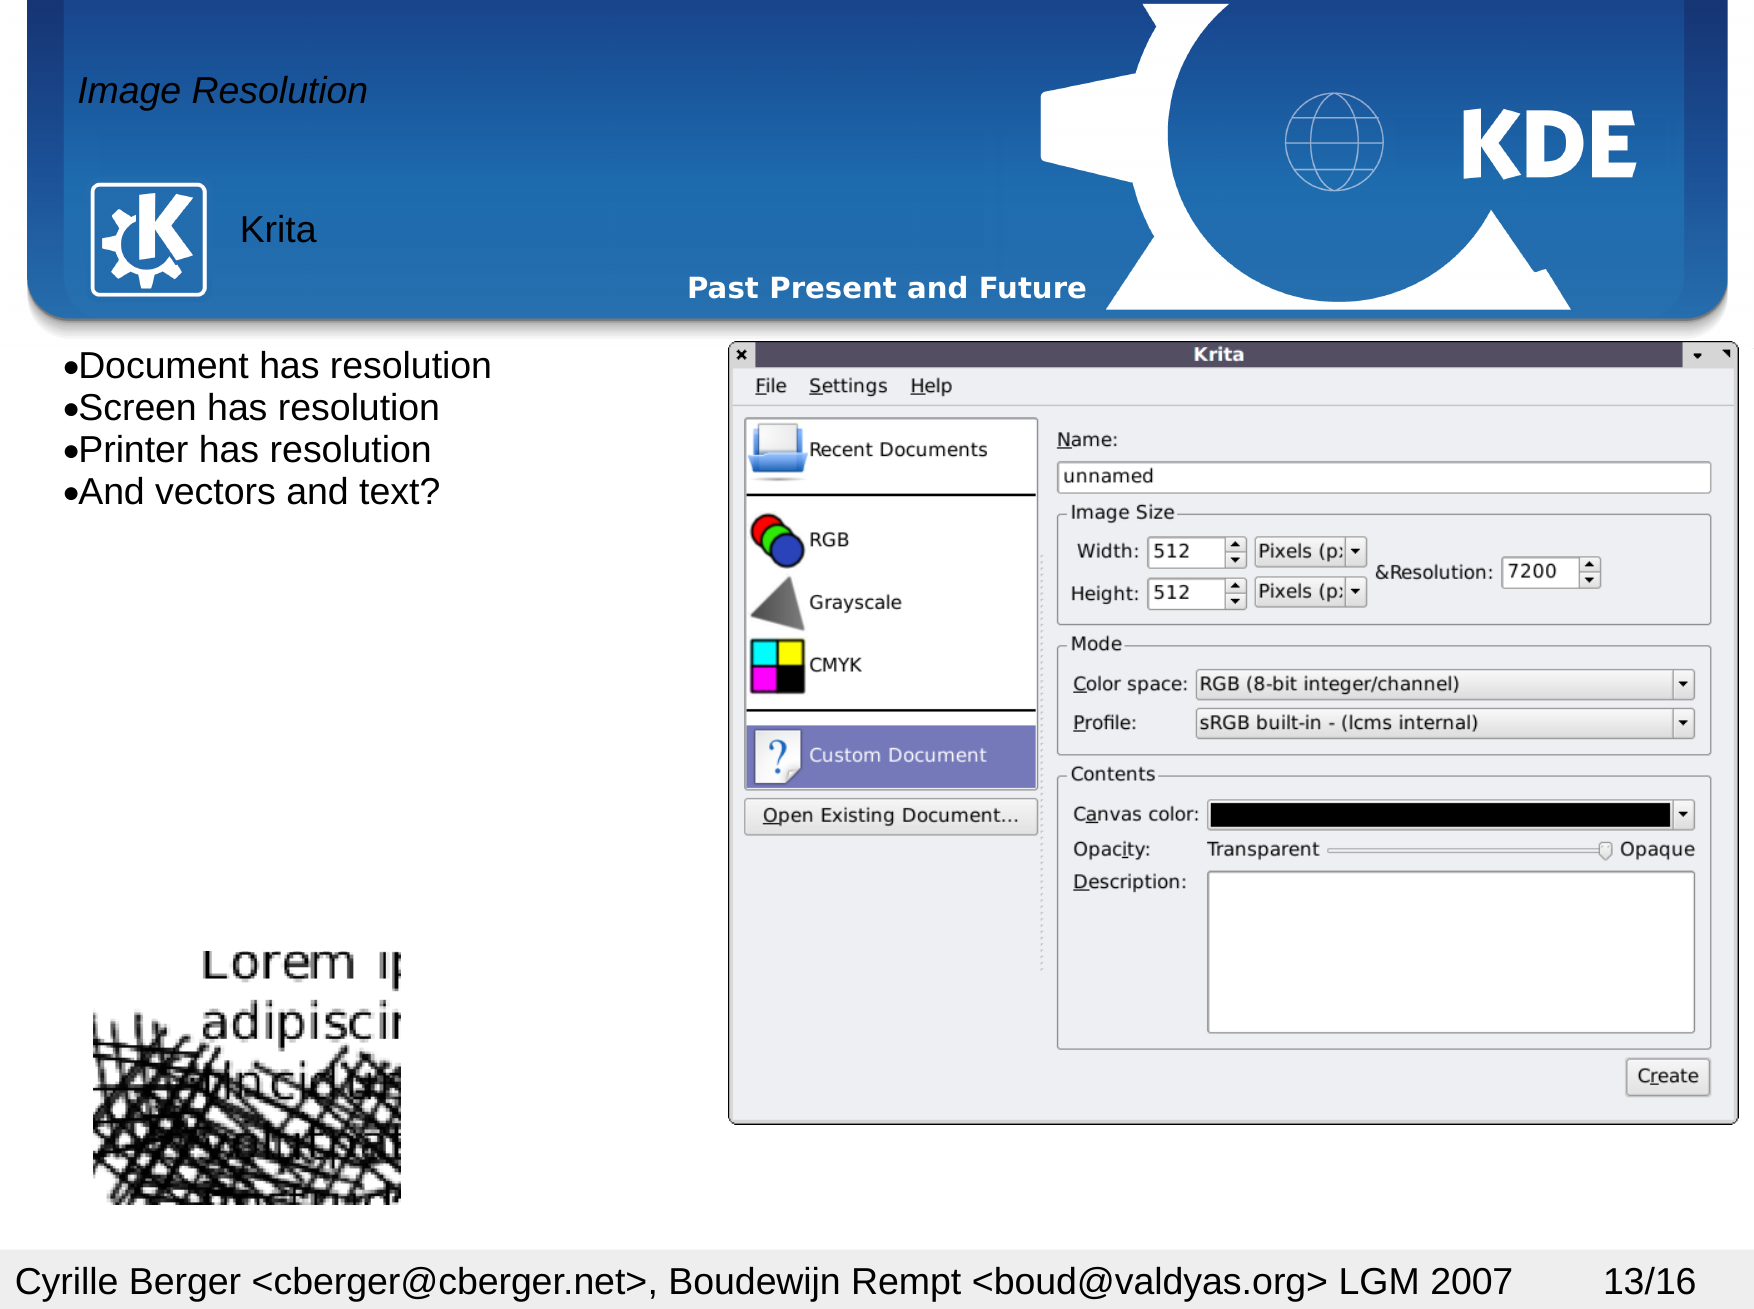

Image Resolution
Document has resolution
Screen has resolution
Printer has resolution
And vectors and text?